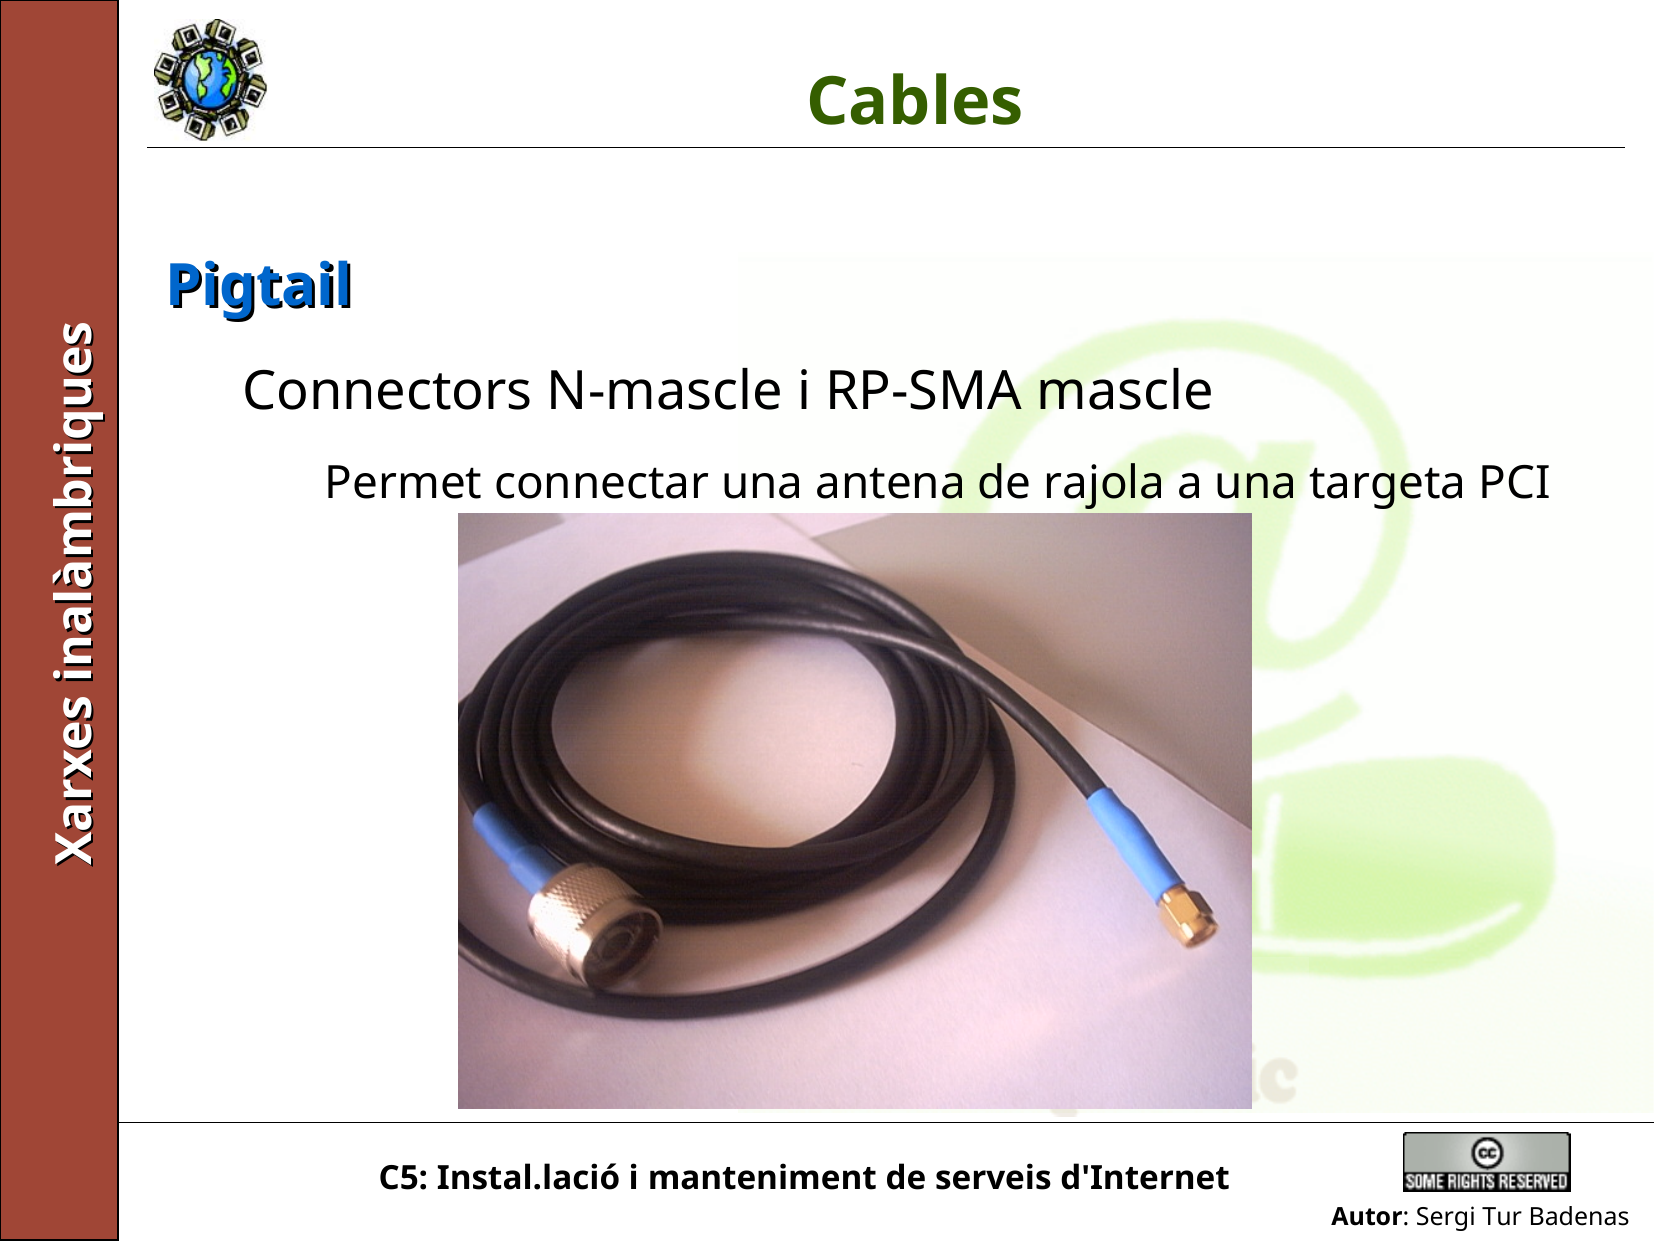

# Cables
Pigtail
Connectors N-mascle i RP-SMA mascle
Permet connectar una antena de rajola a una targeta PCI